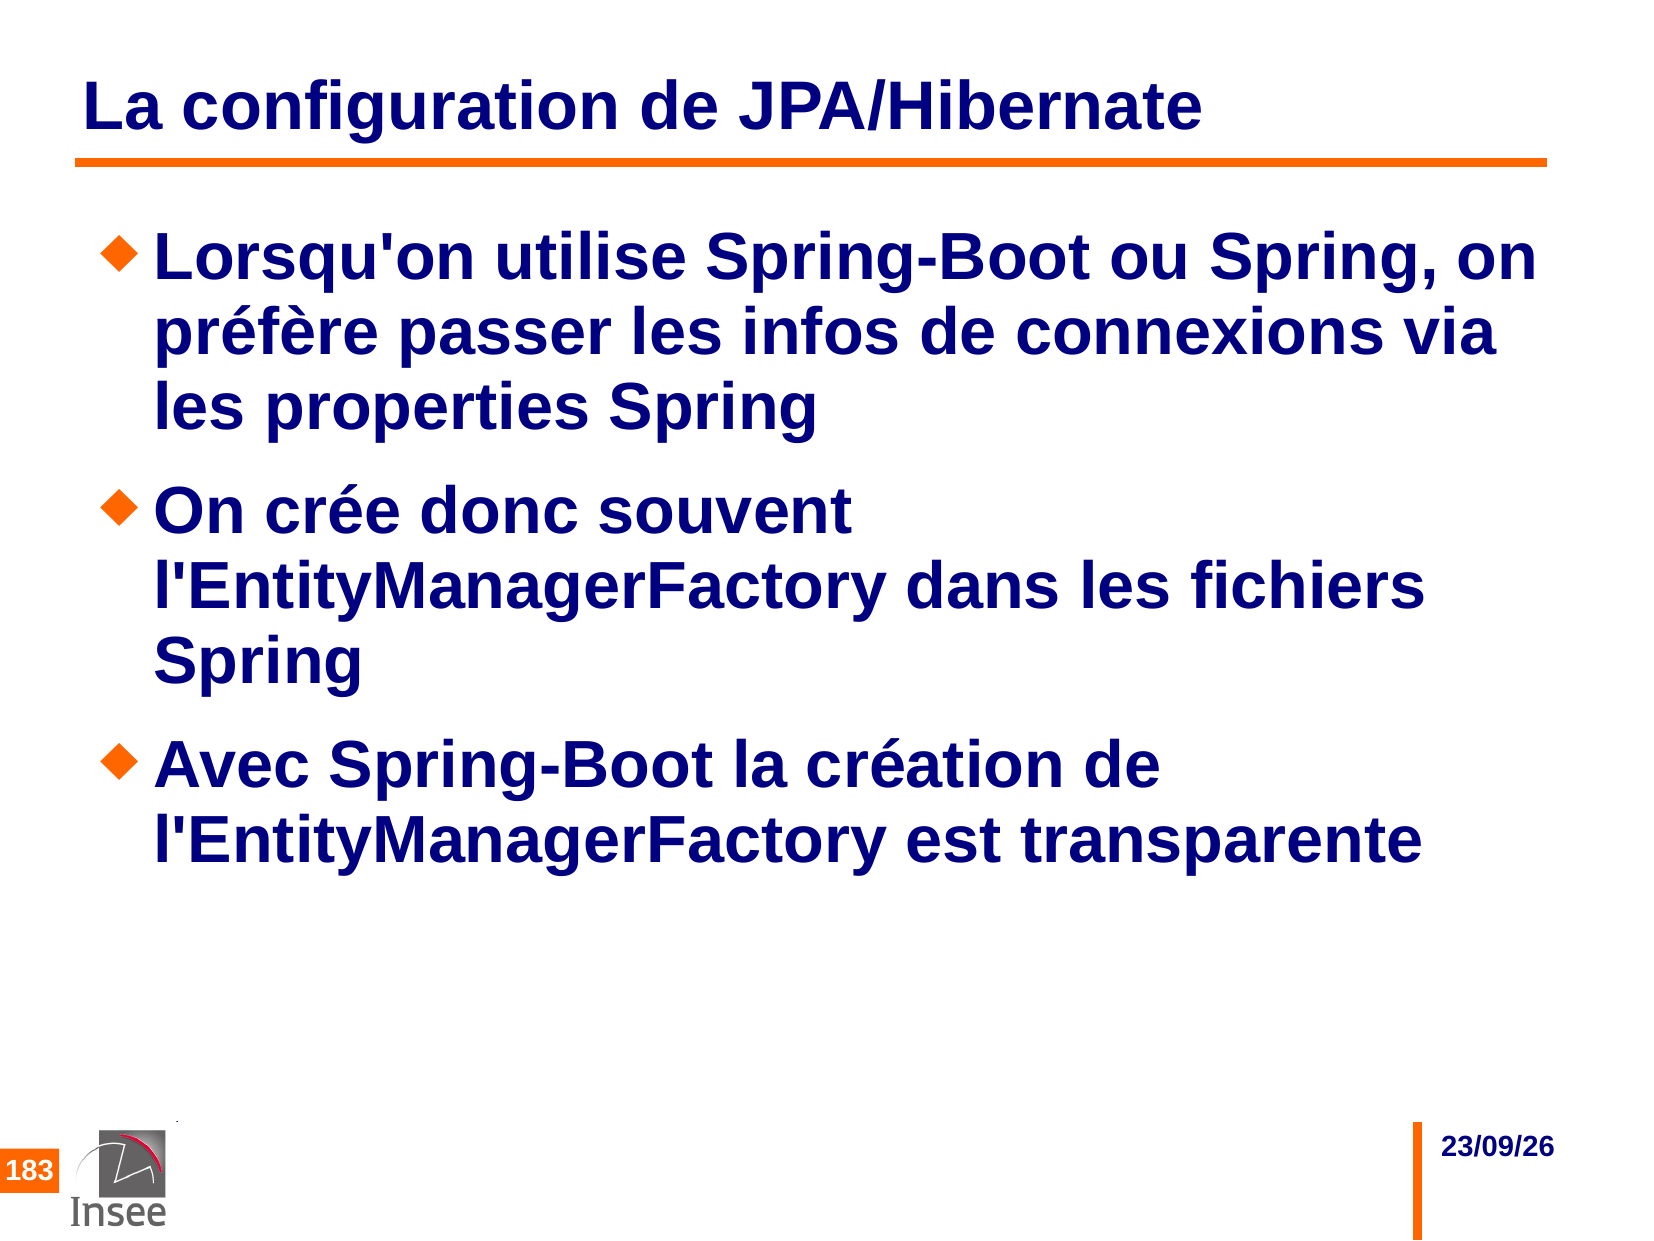

# La configuration de JPA/Hibernate
Lorsqu'on utilise Spring-Boot ou Spring, on préfère passer les infos de connexions via les properties Spring
On crée donc souvent l'EntityManagerFactory dans les fichiers Spring
Avec Spring-Boot la création de l'EntityManagerFactory est transparente
183